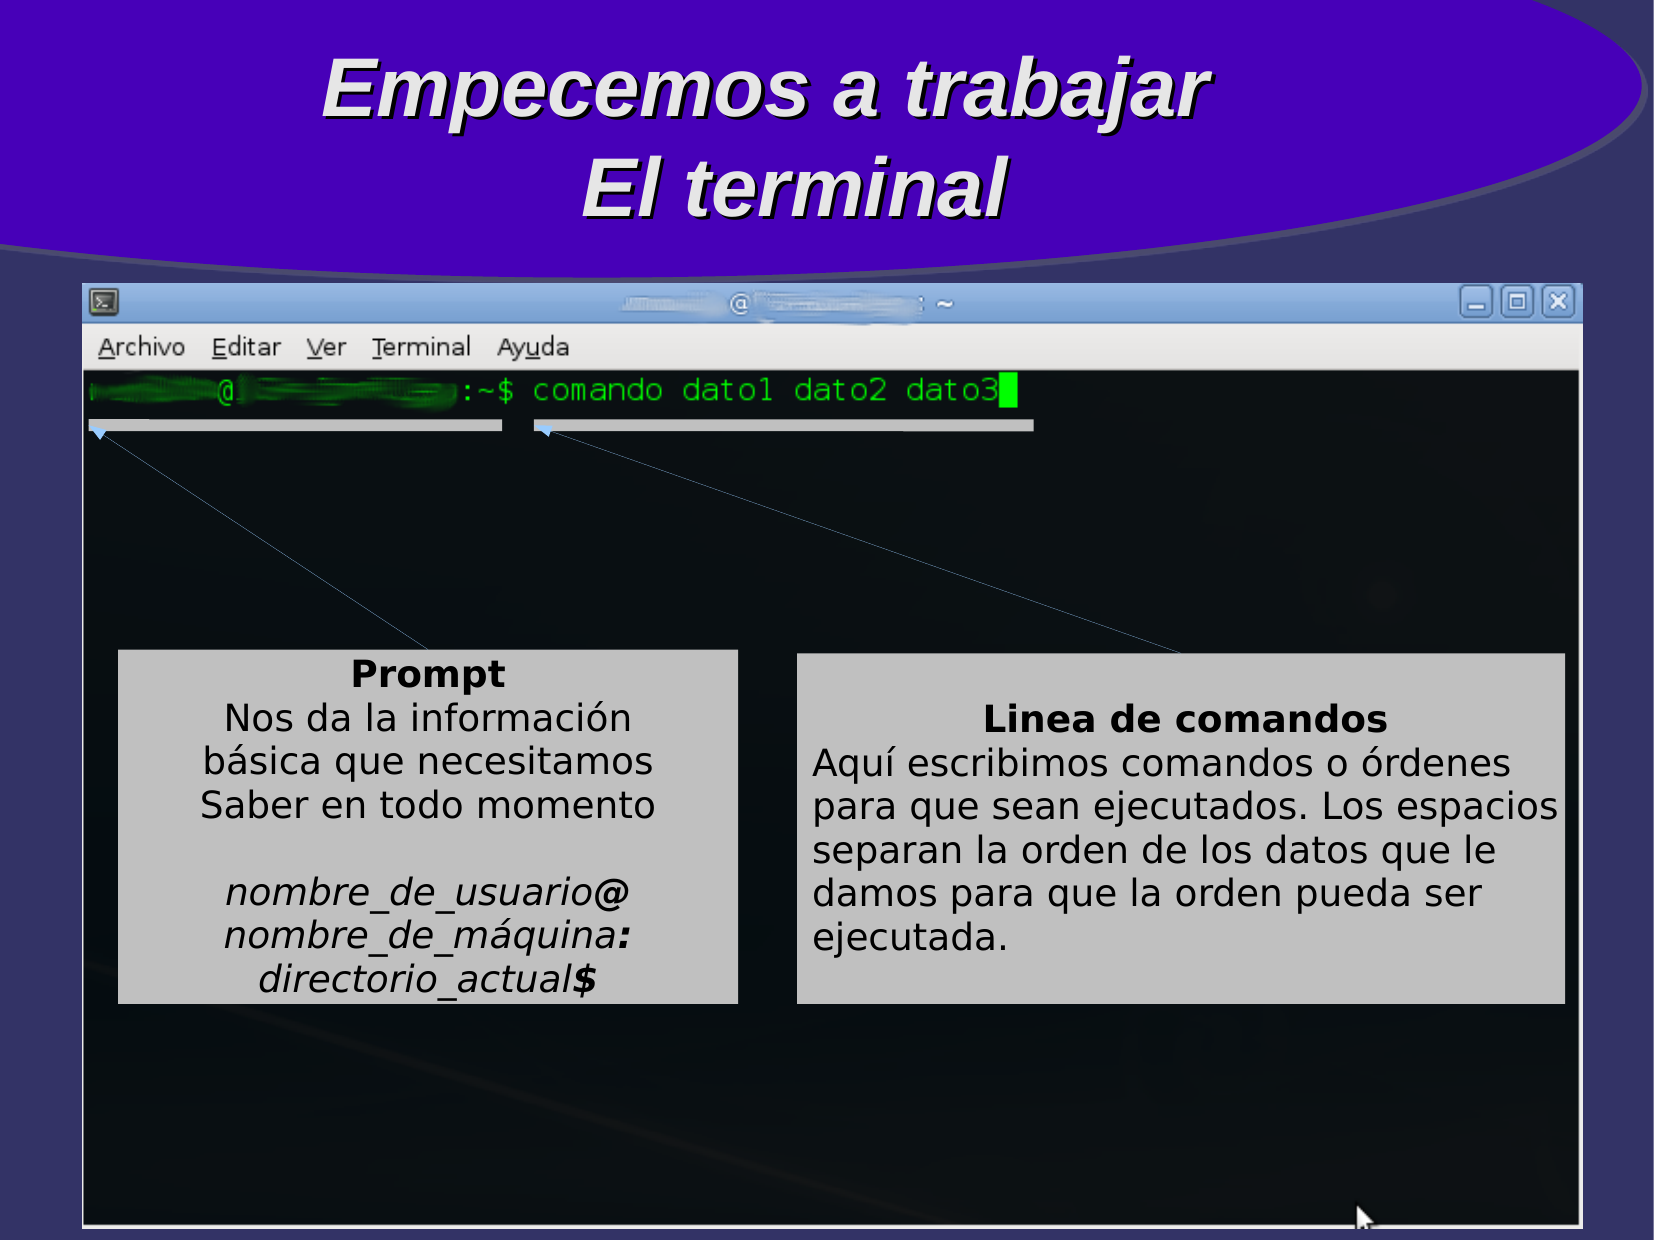

# Empecemos a trabajar El terminal
Prompt
Nos da la información
básica que necesitamos
Saber en todo momento
nombre_de_usuario@
nombre_de_máquina:
directorio_actual$
Linea de comandos
Aquí escribimos comandos o órdenes
para que sean ejecutados. Los espacios
separan la orden de los datos que le
damos para que la orden pueda ser
ejecutada.